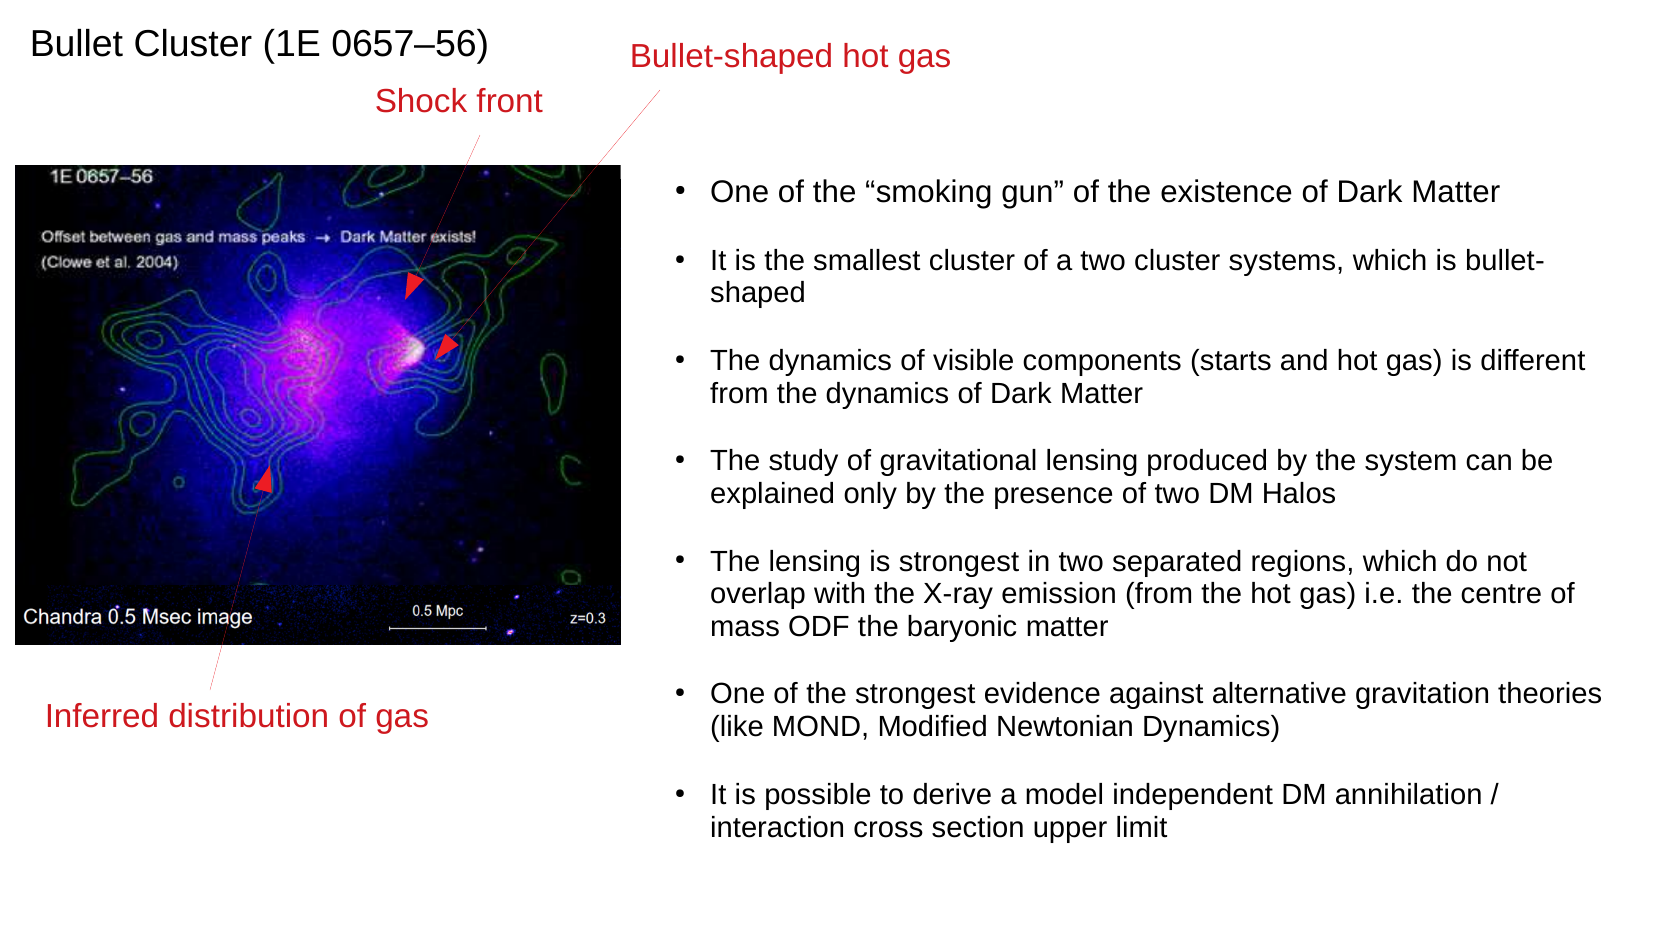

Bullet Cluster (1E 0657–56)
Bullet-shaped hot gas
Shock front
One of the “smoking gun” of the existence of Dark Matter
It is the smallest cluster of a two cluster systems, which is bullet-shaped
The dynamics of visible components (starts and hot gas) is different from the dynamics of Dark Matter
The study of gravitational lensing produced by the system can be explained only by the presence of two DM Halos
The lensing is strongest in two separated regions, which do not overlap with the X-ray emission (from the hot gas) i.e. the centre of mass ODF the baryonic matter
One of the strongest evidence against alternative gravitation theories (like MOND, Modified Newtonian Dynamics)
It is possible to derive a model independent DM annihilation / interaction cross section upper limit
Inferred distribution of gas